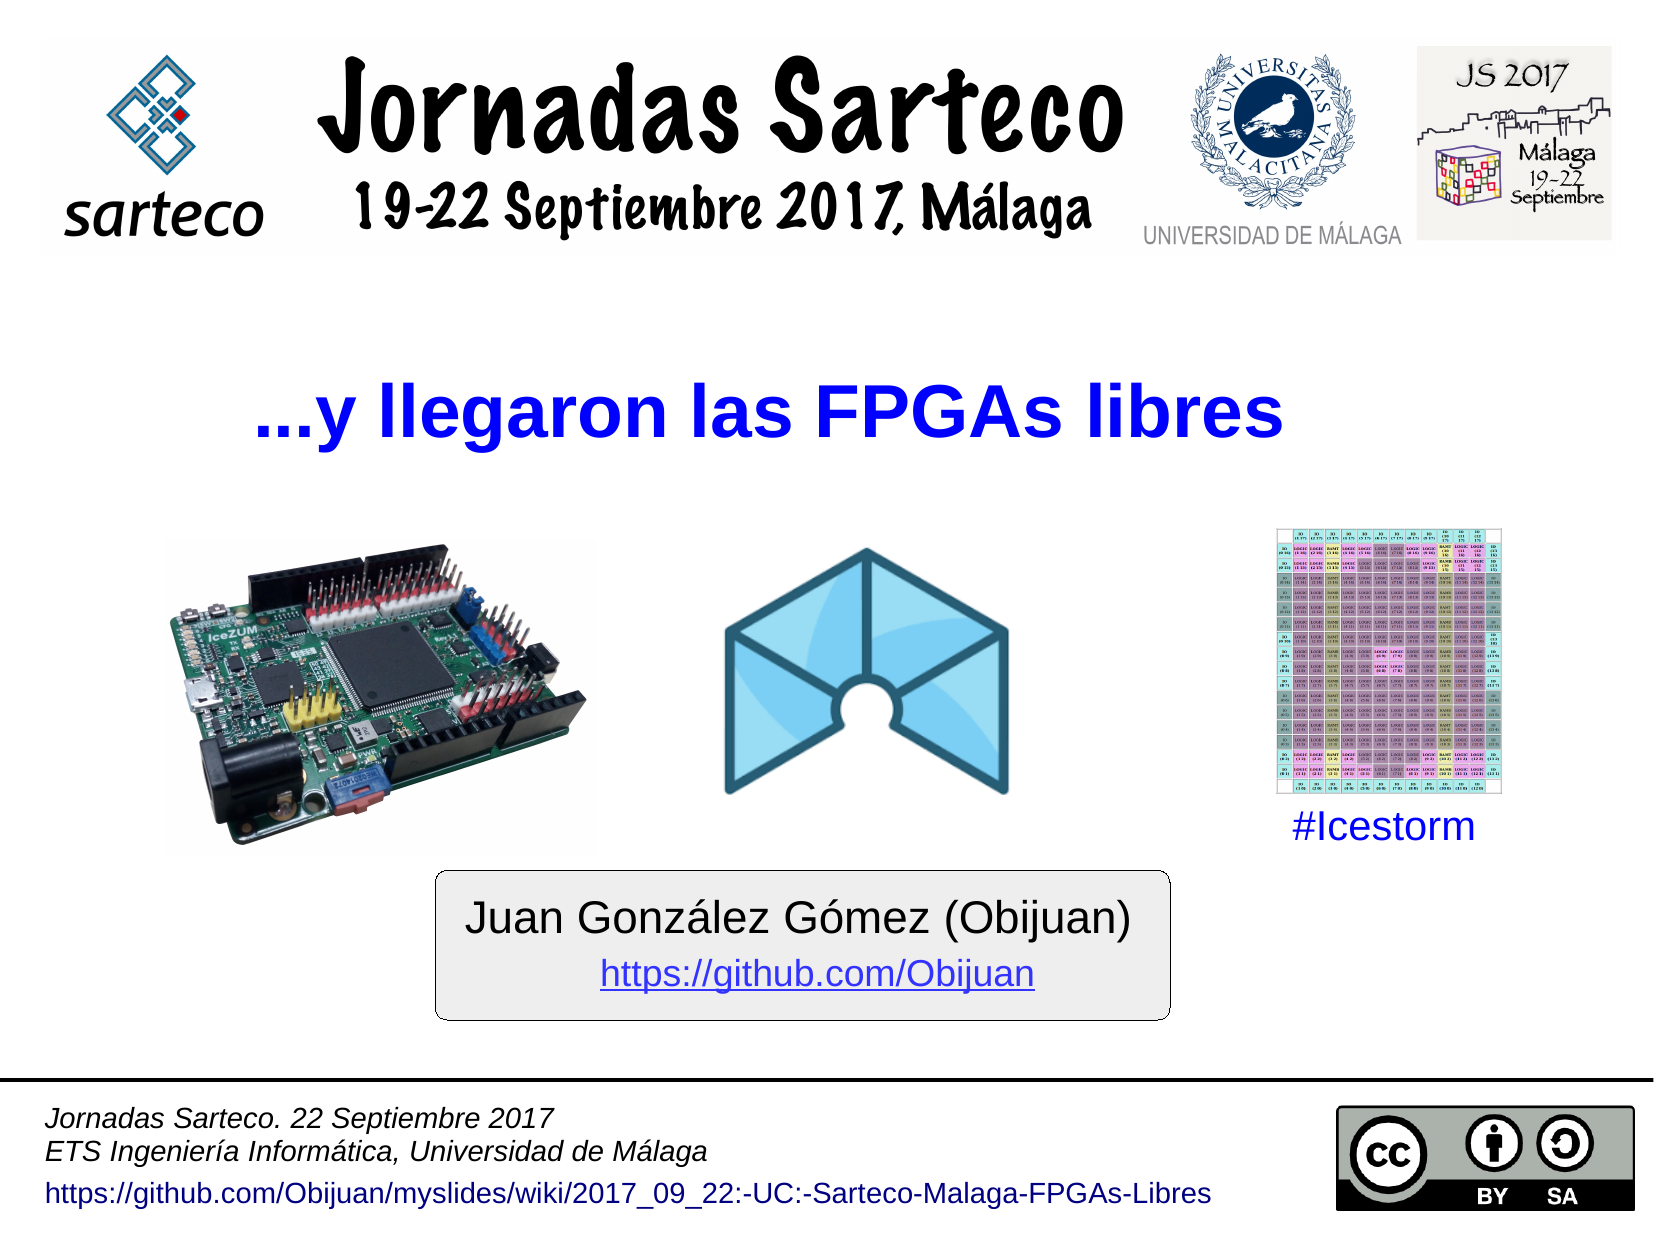

# ...y llegaron las FPGAs libres
#Icestorm
Juan González Gómez (Obijuan)
https://github.com/Obijuan
Jornadas Sarteco. 22 Septiembre 2017
ETS Ingeniería Informática, Universidad de Málaga
https://github.com/Obijuan/myslides/wiki/2017_09_22:-UC:-Sarteco-Malaga-FPGAs-Libres